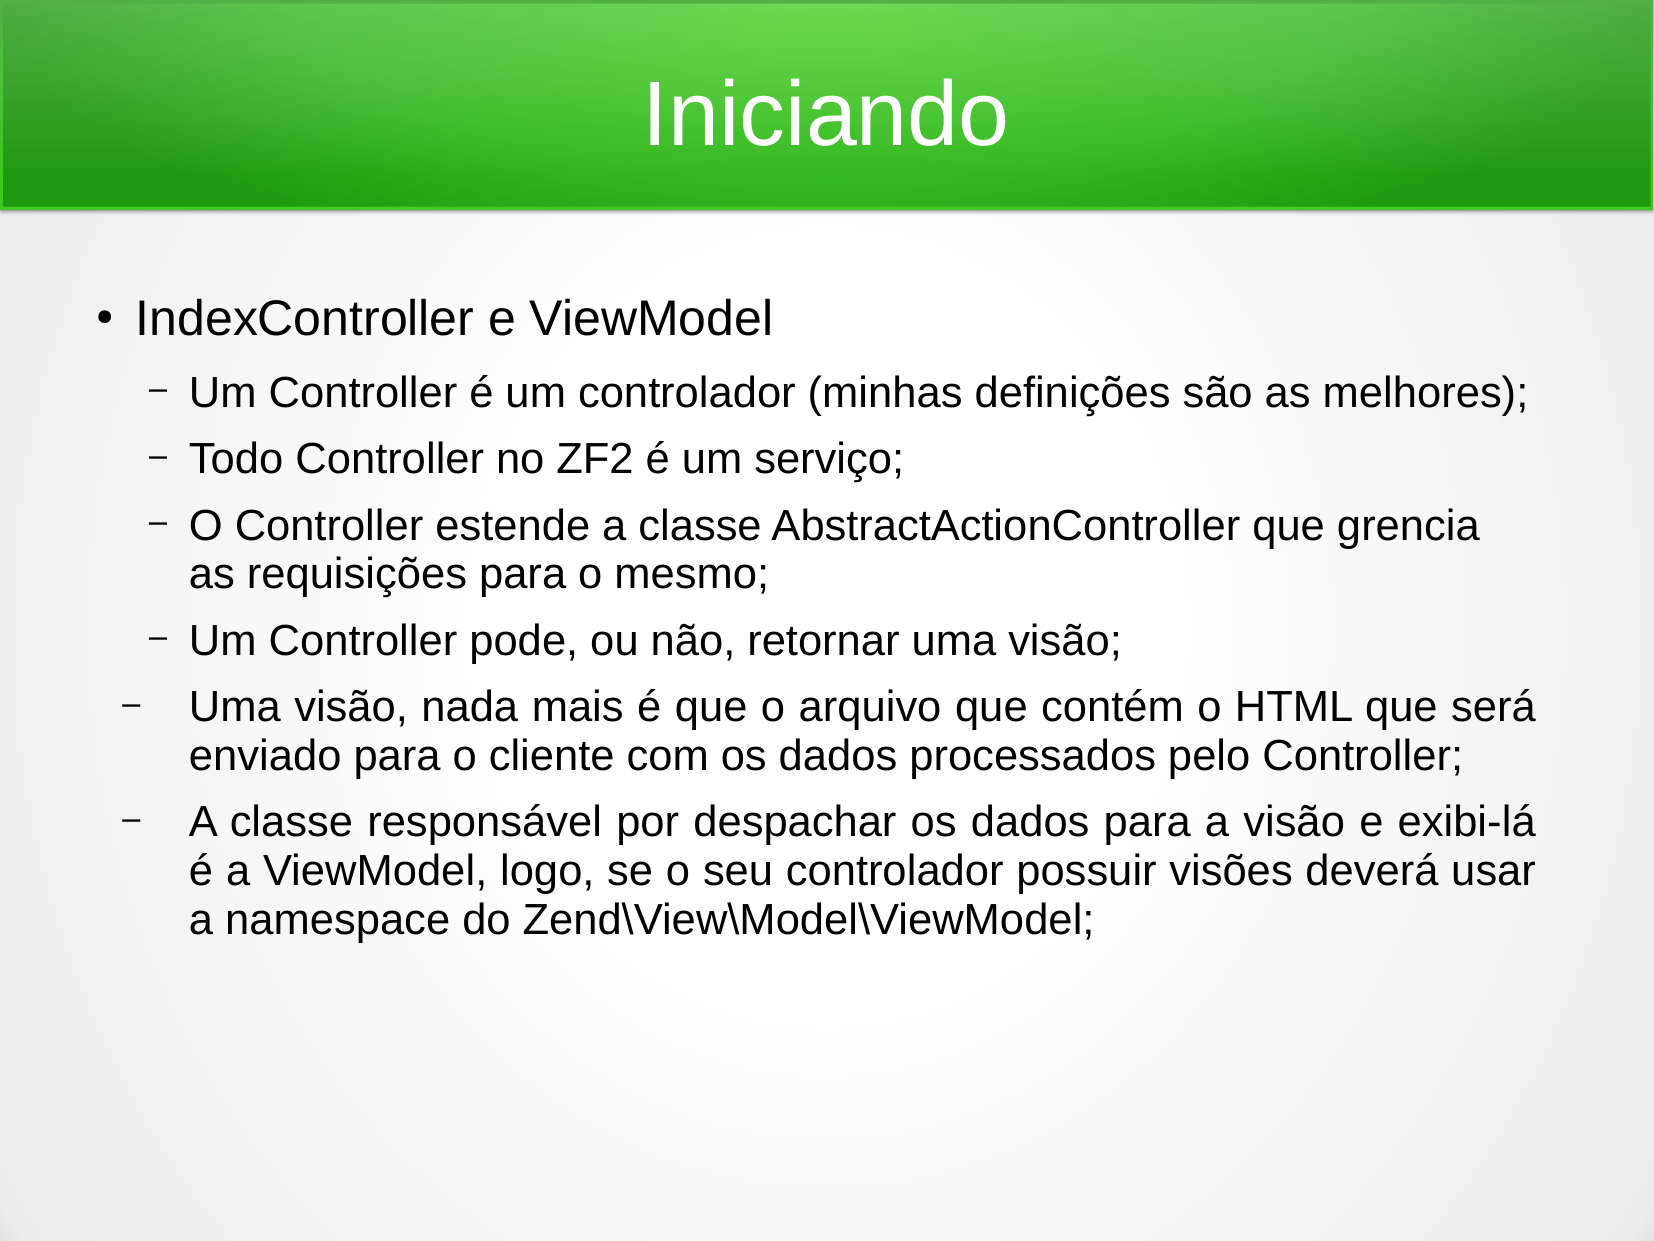

# Iniciando
IndexController e ViewModel
Um Controller é um controlador (minhas definições são as melhores);
Todo Controller no ZF2 é um serviço;
O Controller estende a classe AbstractActionController que grencia as requisições para o mesmo;
Um Controller pode, ou não, retornar uma visão;
Uma visão, nada mais é que o arquivo que contém o HTML que será enviado para o cliente com os dados processados pelo Controller;
A classe responsável por despachar os dados para a visão e exibi-lá é a ViewModel, logo, se o seu controlador possuir visões deverá usar a namespace do Zend\View\Model\ViewModel;